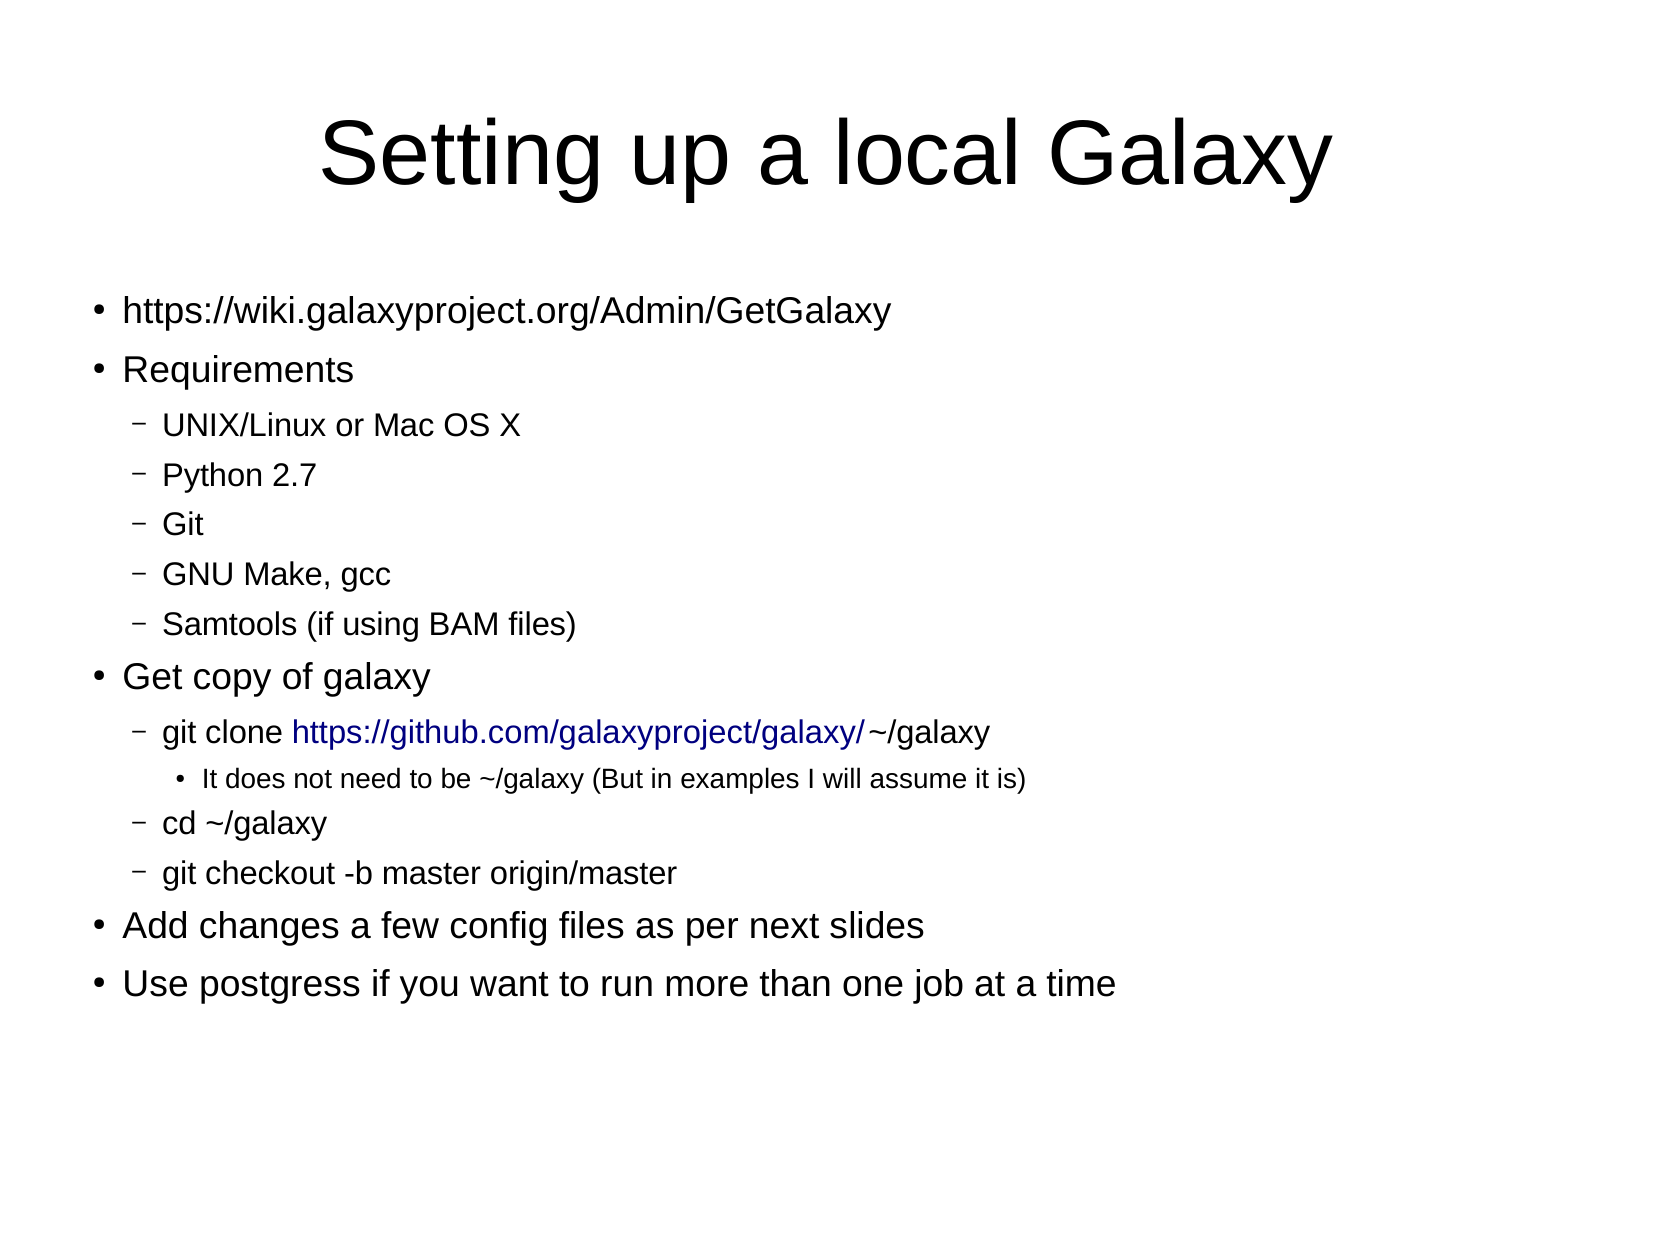

# Setting up a local Galaxy
https://wiki.galaxyproject.org/Admin/GetGalaxy
Requirements
UNIX/Linux or Mac OS X
Python 2.7
Git
GNU Make, gcc
Samtools (if using BAM files)
Get copy of galaxy
git clone https://github.com/galaxyproject/galaxy/ ~/galaxy
It does not need to be ~/galaxy (But in examples I will assume it is)
cd ~/galaxy
git checkout -b master origin/master
Add changes a few config files as per next slides
Use postgress if you want to run more than one job at a time